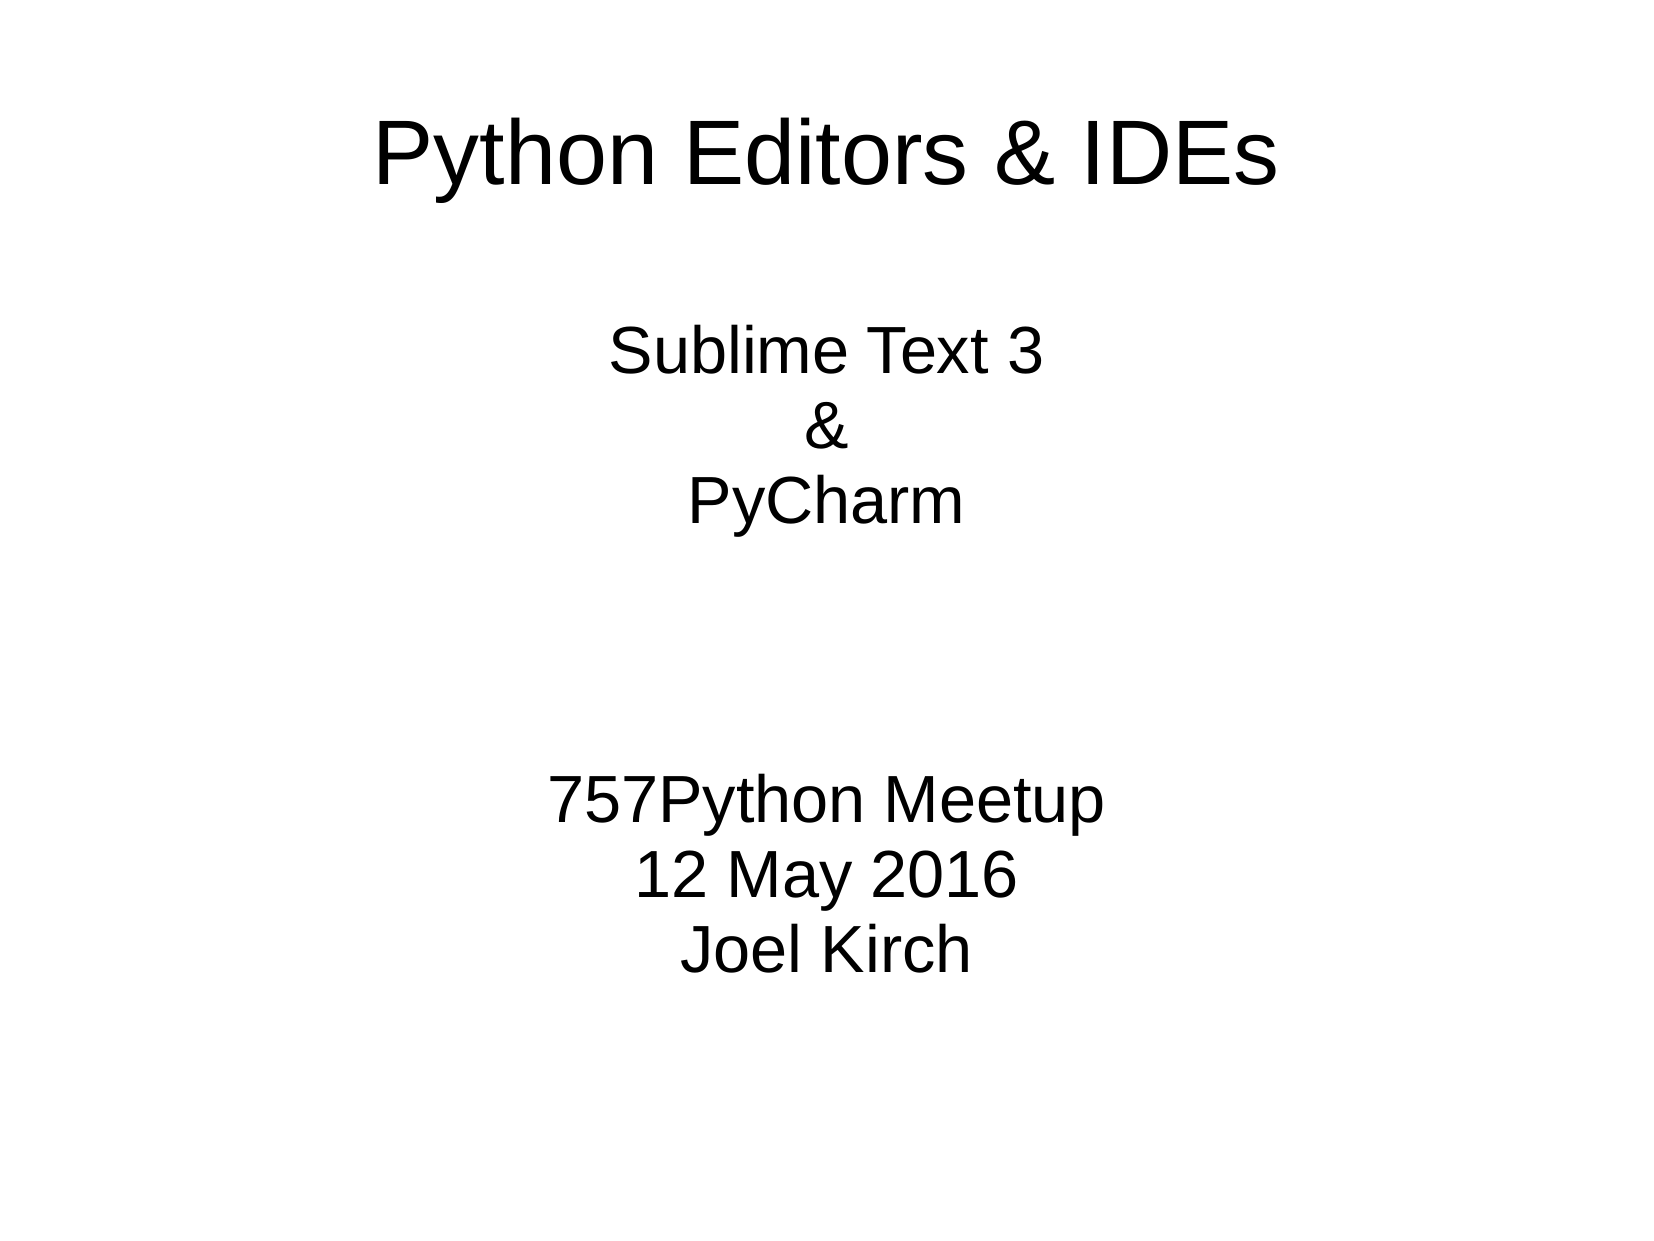

# Python Editors & IDEs
Sublime Text 3
&
PyCharm
757Python Meetup
12 May 2016
Joel Kirch